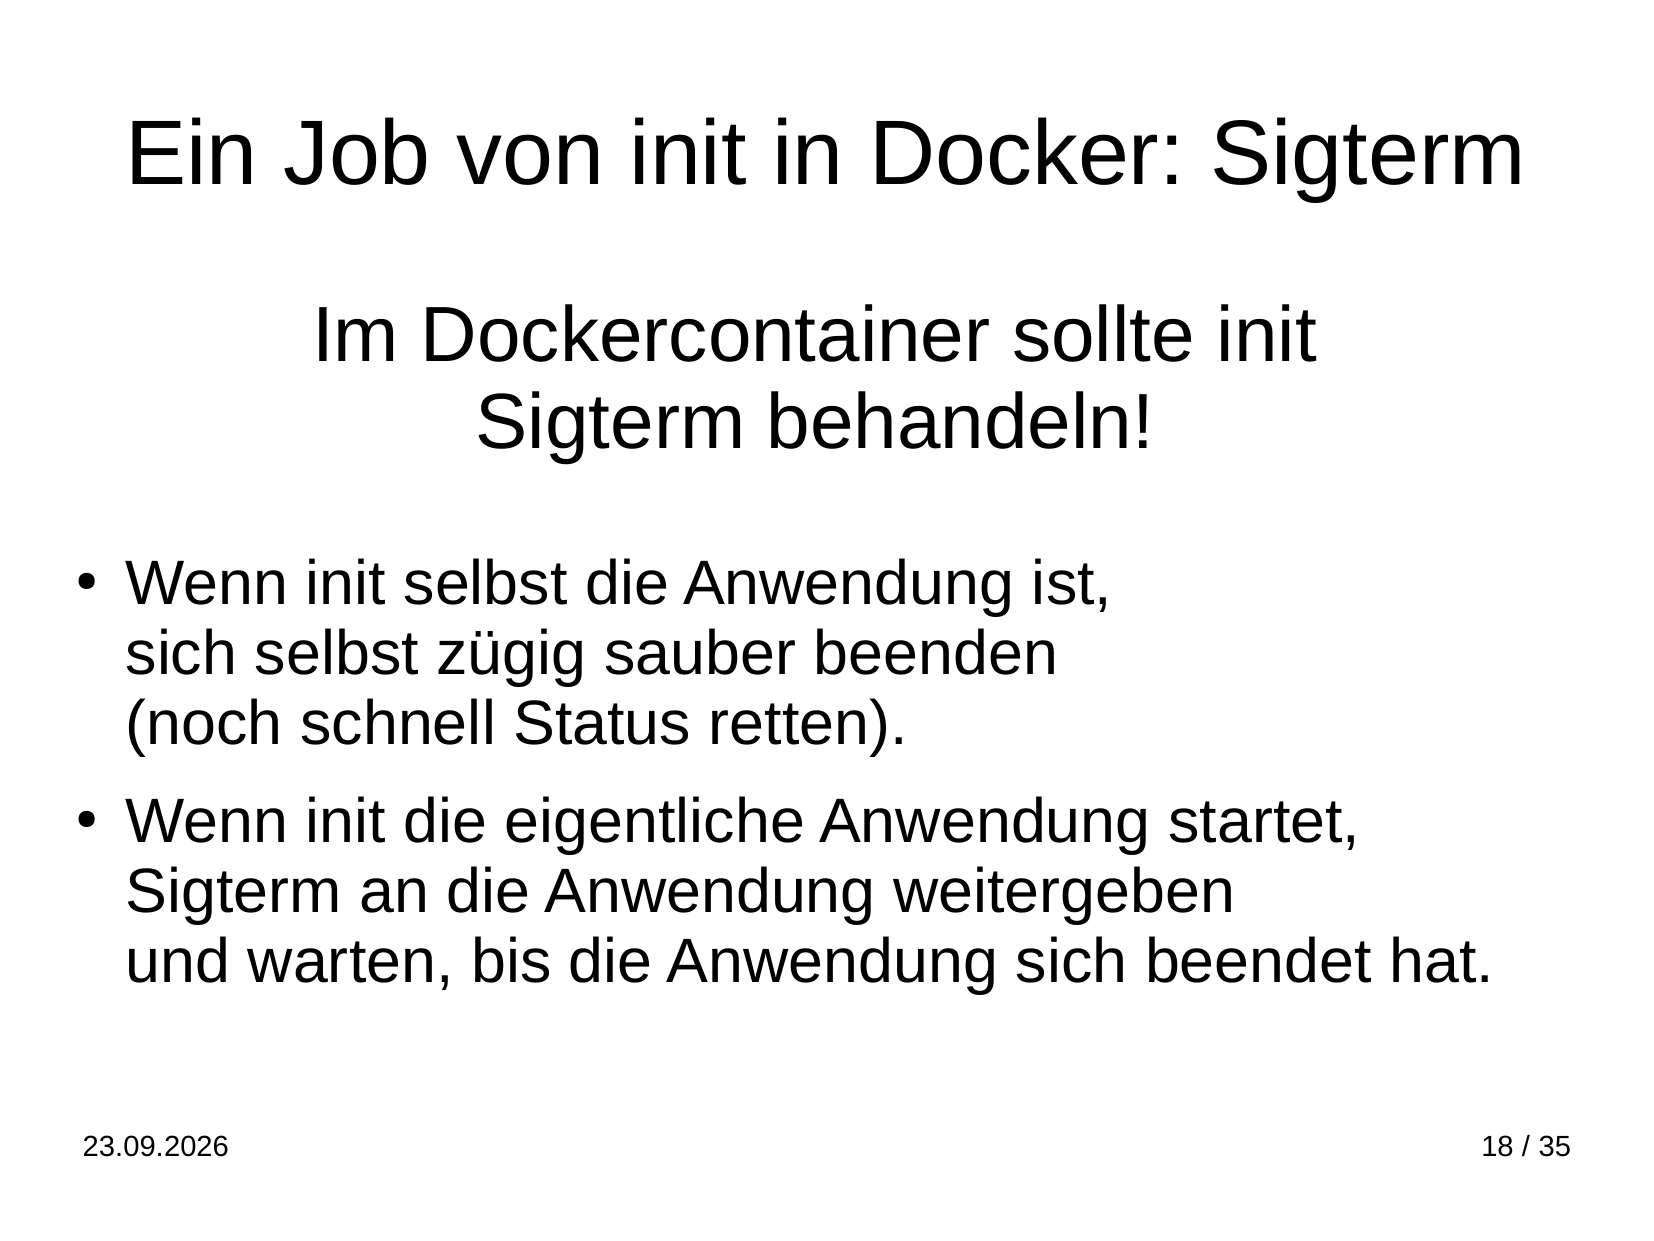

# Ein Job von init in Docker: Sigterm
Im Dockercontainer sollte init
Sigterm behandeln!
Wenn init selbst die Anwendung ist,
sich selbst zügig sauber beenden
(noch schnell Status retten).
Wenn init die eigentliche Anwendung startet,
Sigterm an die Anwendung weitergeben
und warten, bis die Anwendung sich beendet hat.